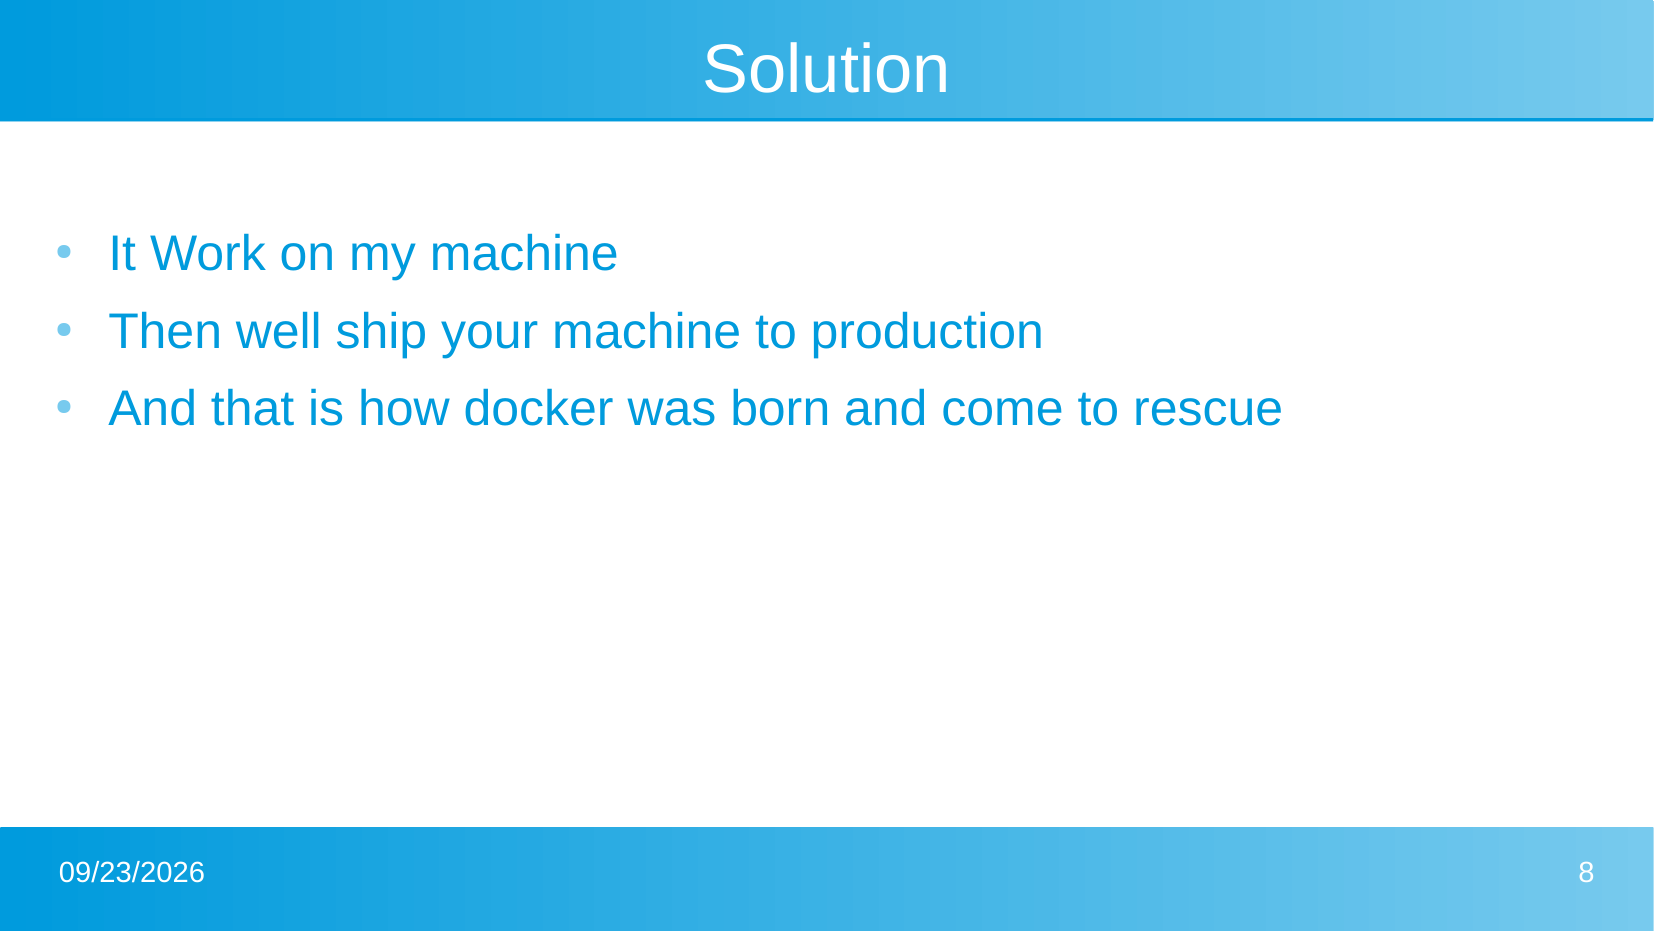

# Solution
It Work on my machine
Then well ship your machine to production
And that is how docker was born and come to rescue
8